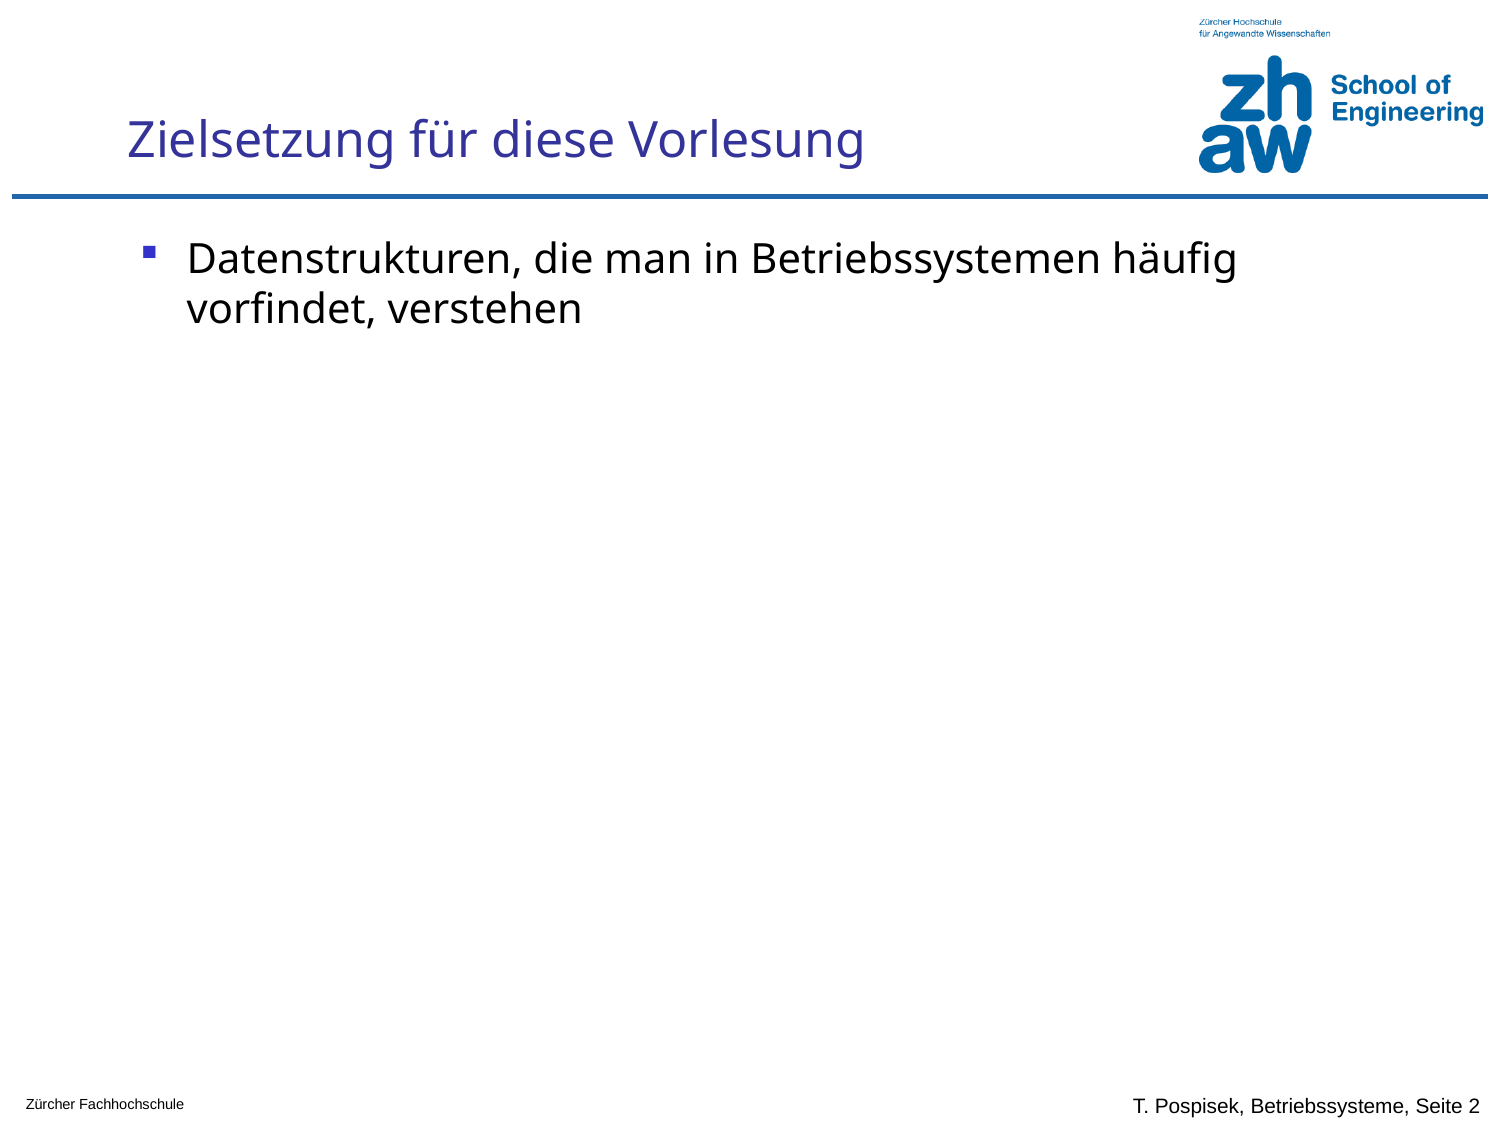

# Zielsetzung für diese Vorlesung
Datenstrukturen, die man in Betriebssystemen häufig vorfindet, verstehen